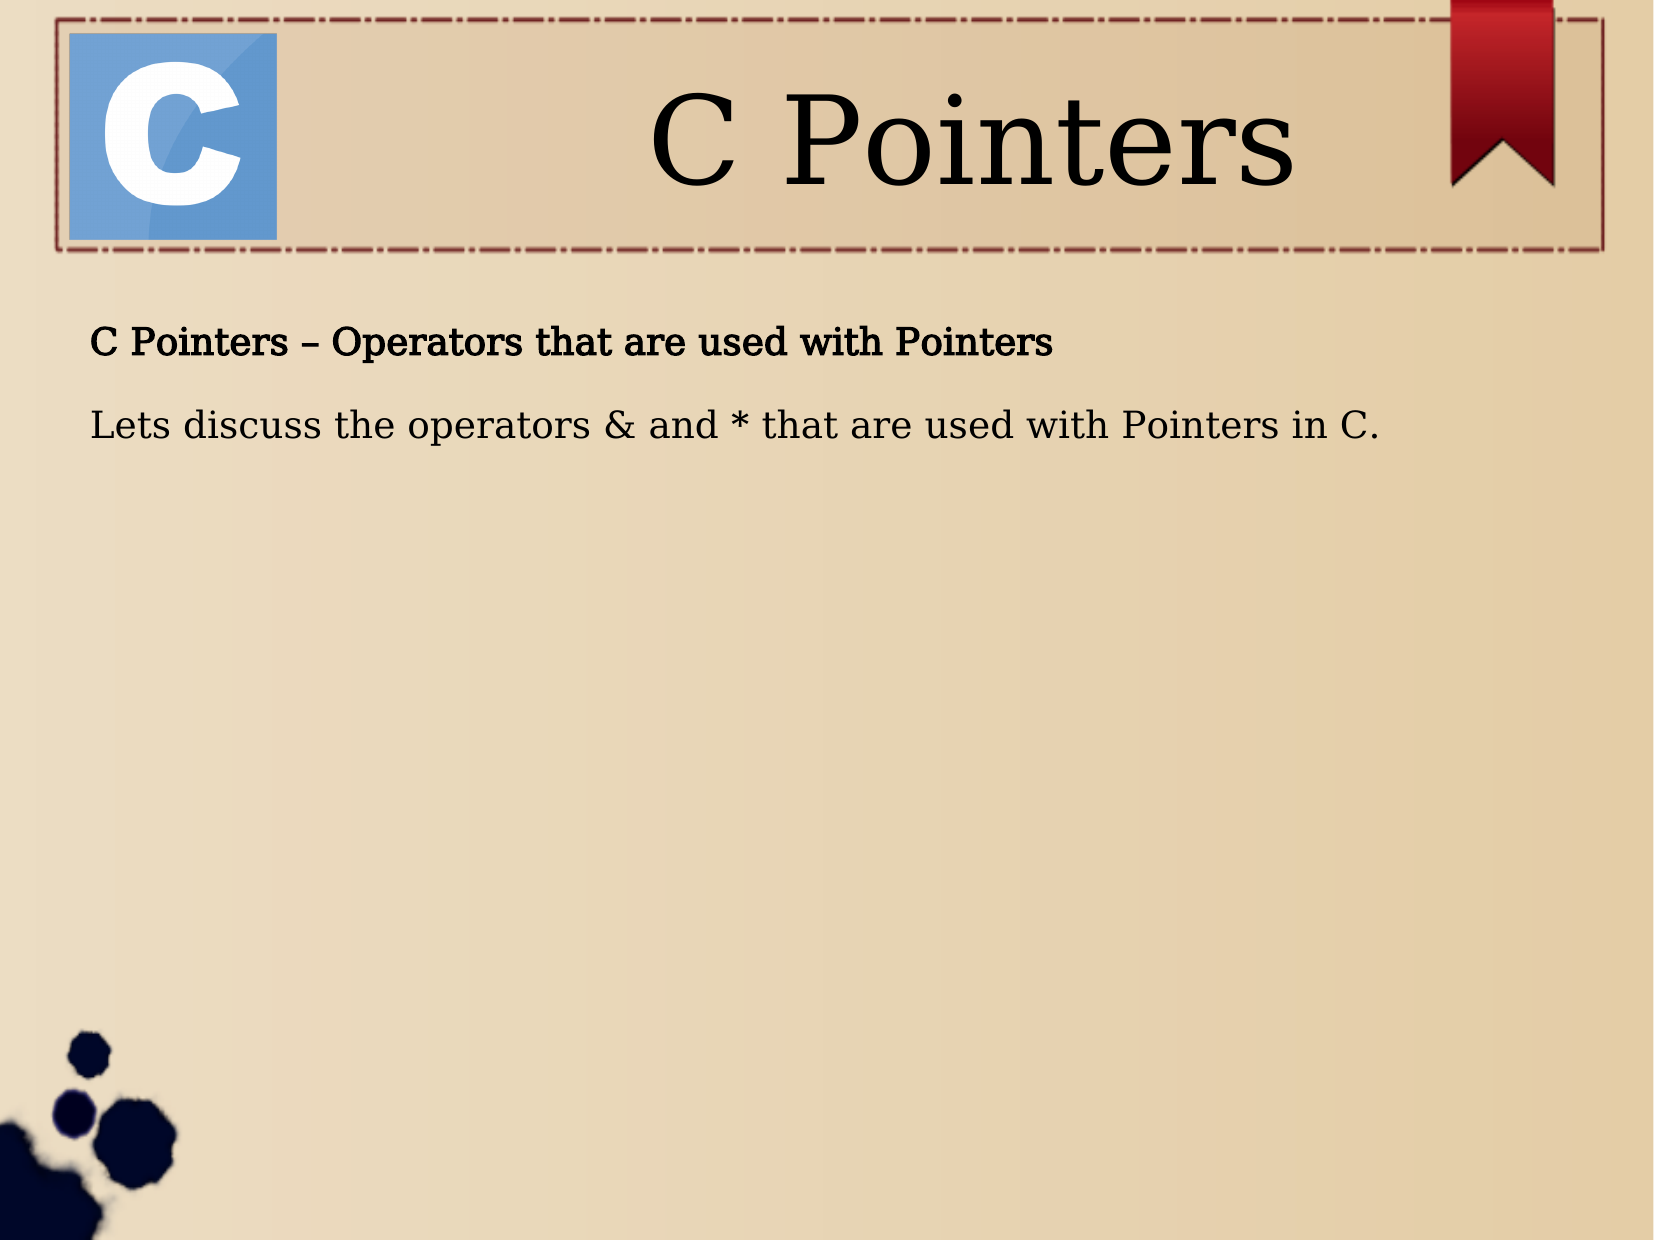

# C Pointers
C Pointers – Operators that are used with Pointers
Lets discuss the operators & and * that are used with Pointers in C.